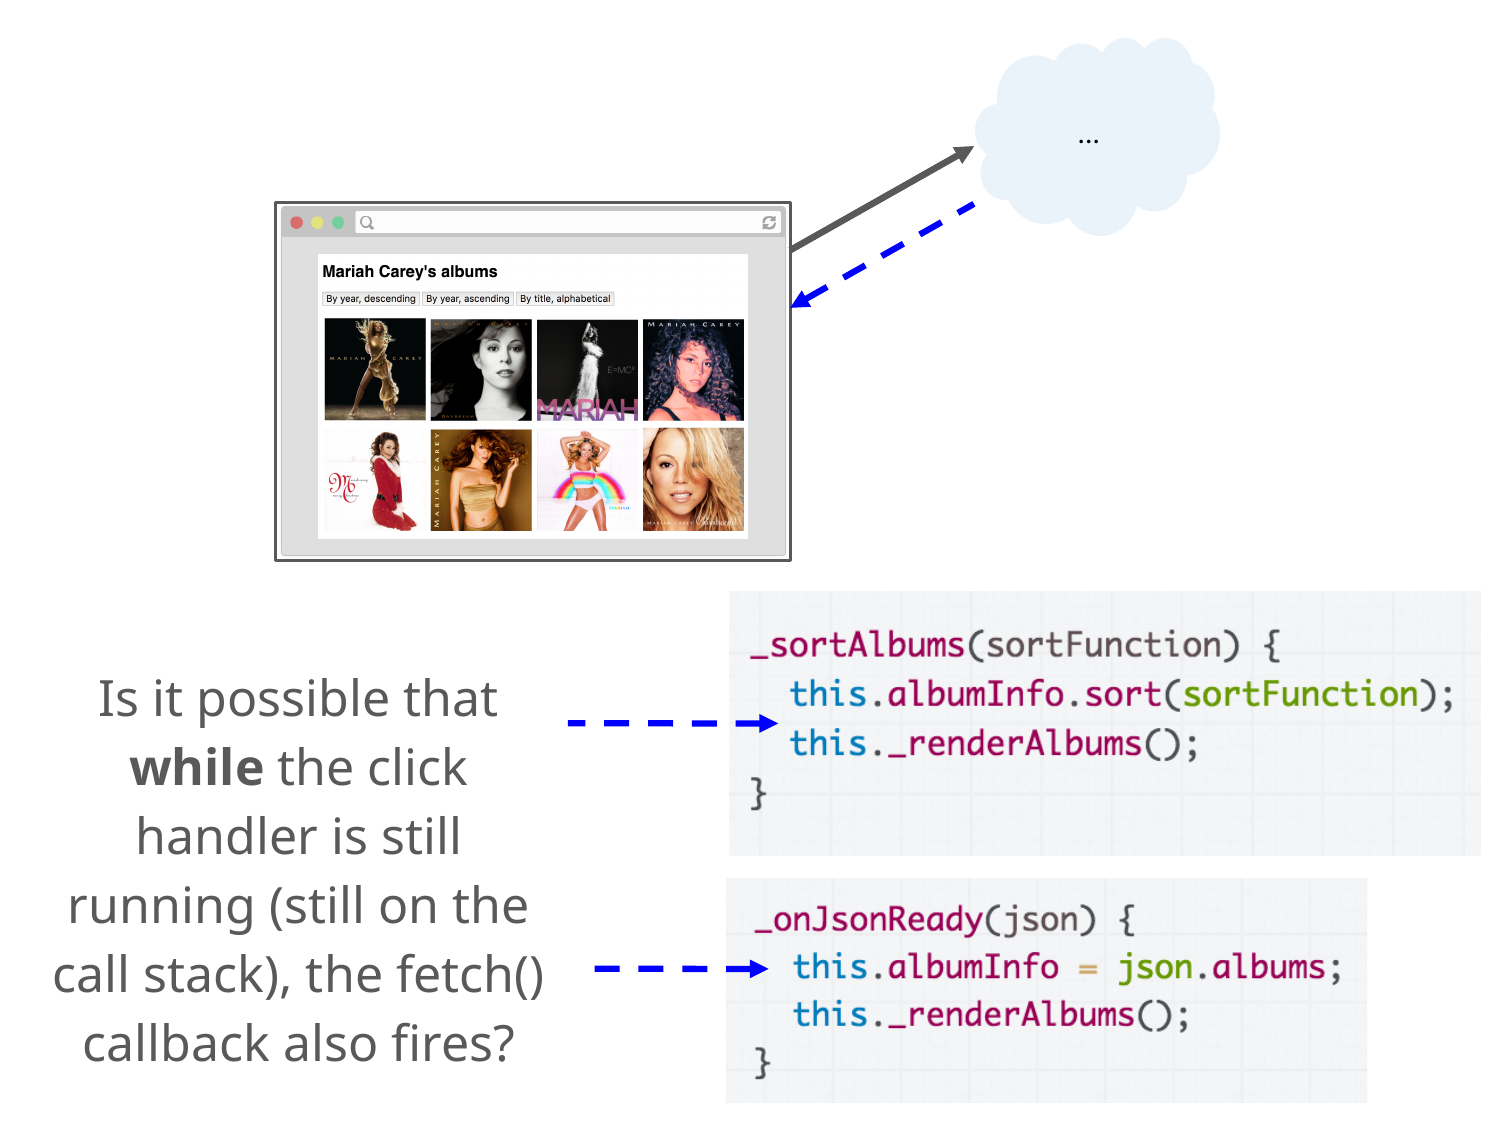

...
# Is it possible that while the click handler is still running (still on the call stack), the fetch() callback also fires?